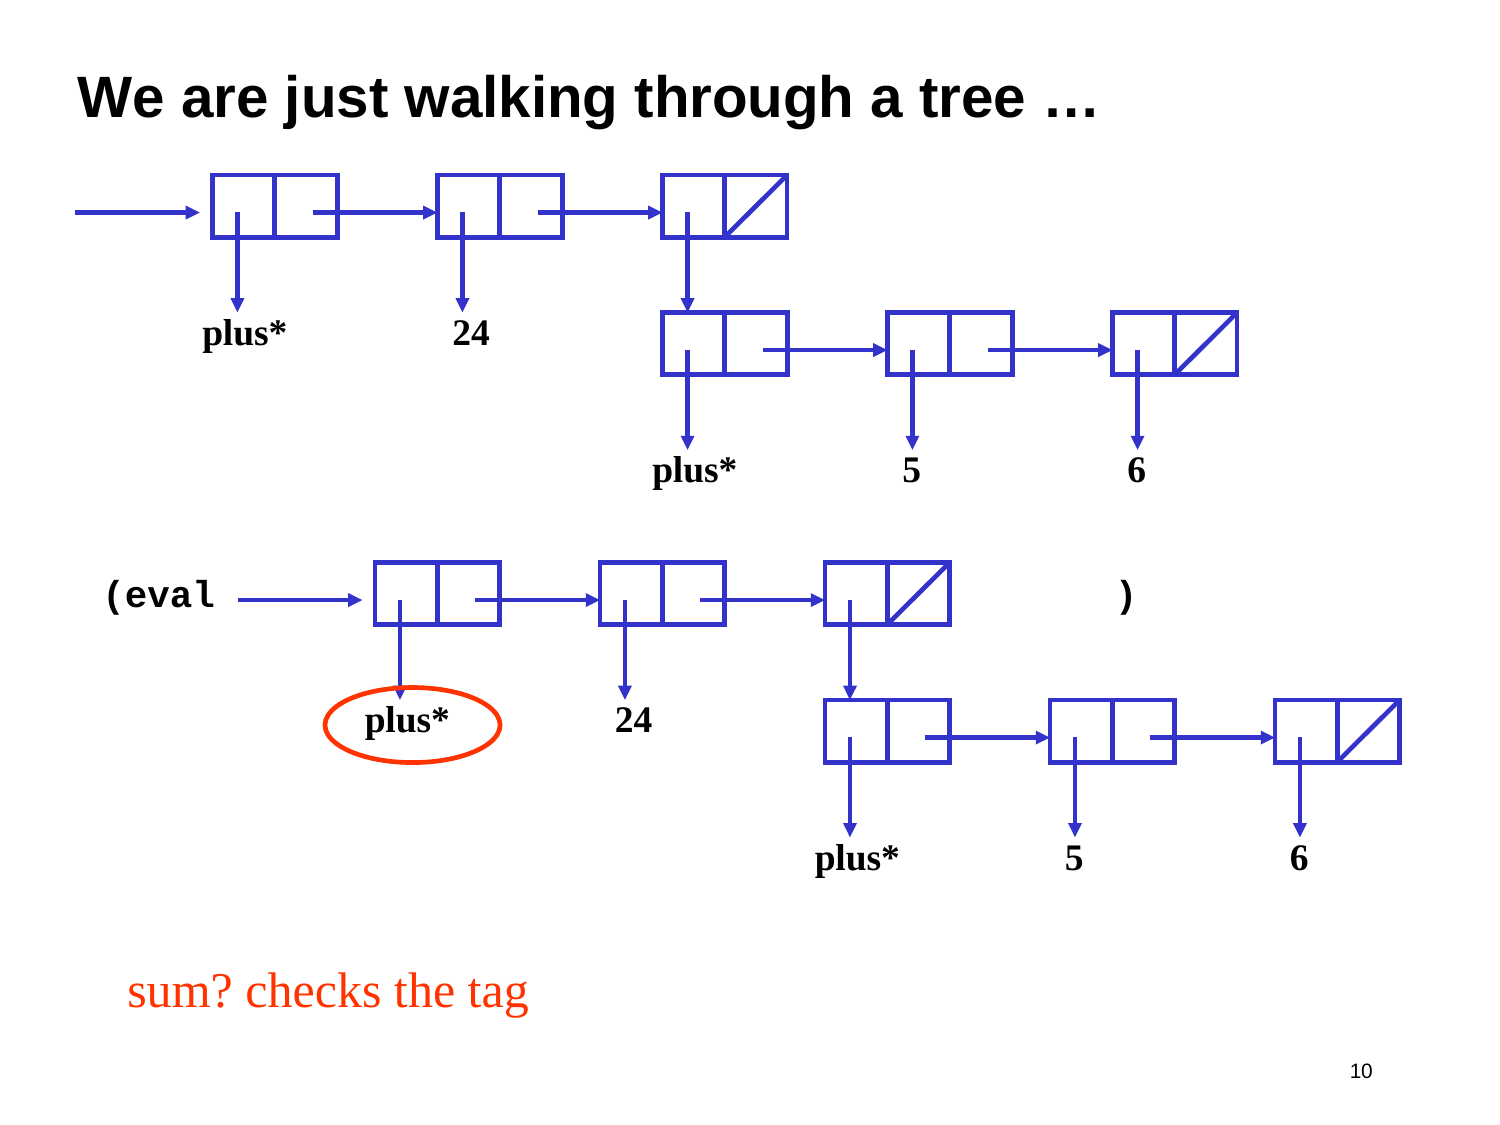

We are just walking through a tree …
plus*
24
5
6
plus*
(eval )
plus*
24
5
6
plus*
sum? checks the tag